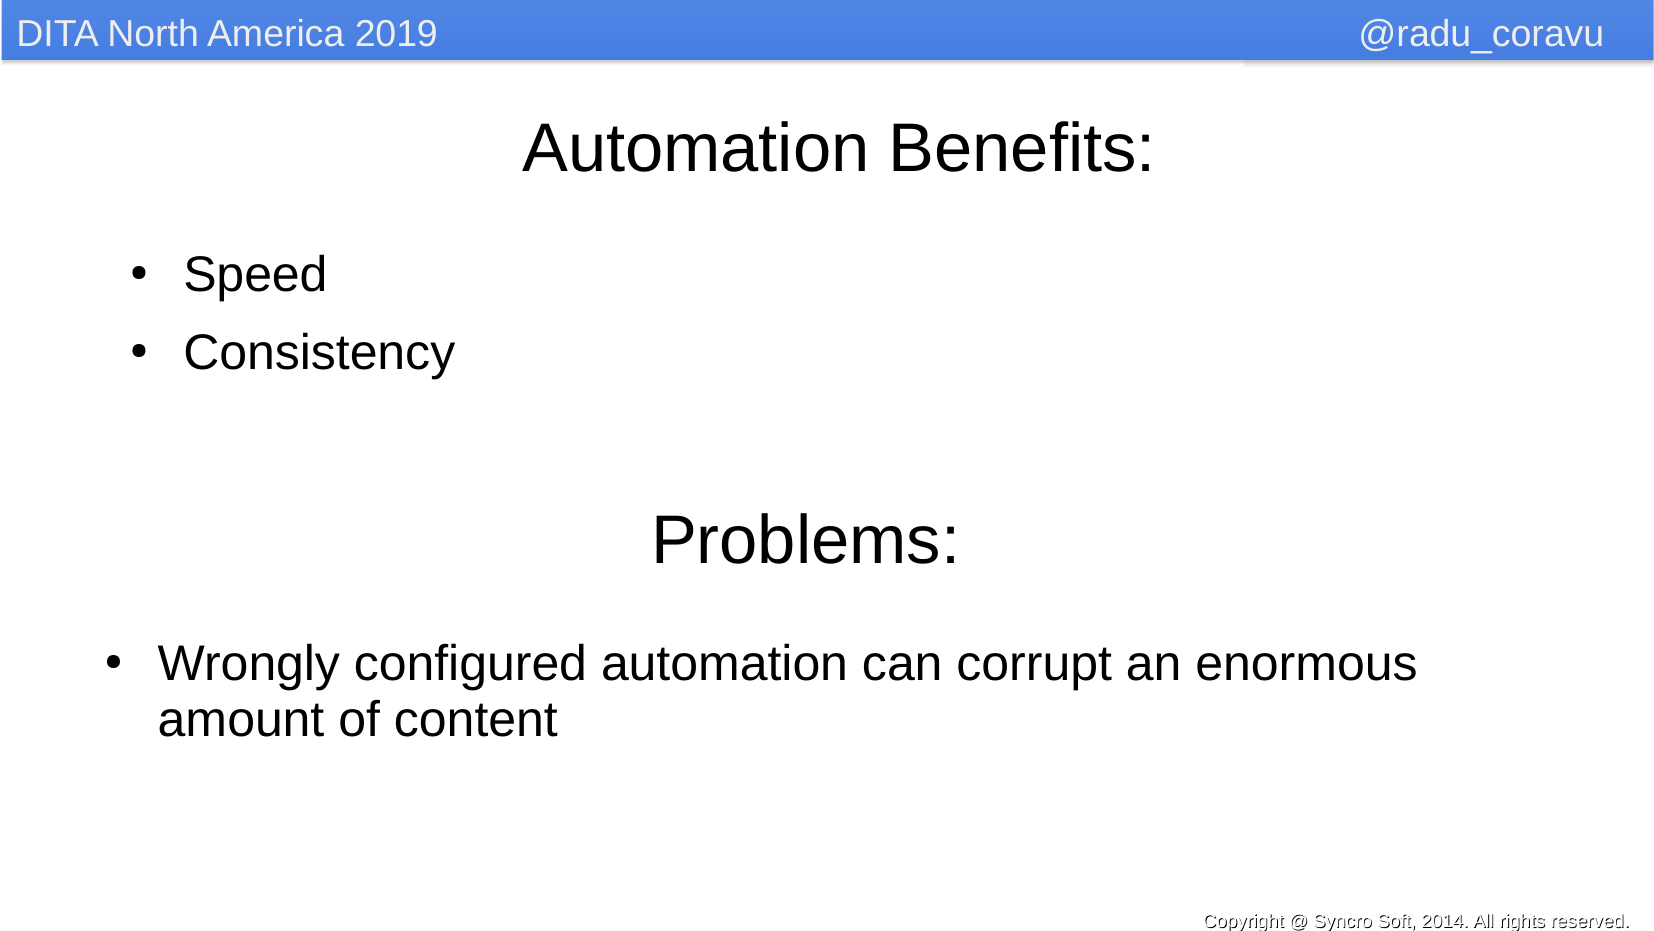

# Automation Benefits:
Speed
Consistency
Problems:
Wrongly configured automation can corrupt an enormous amount of content